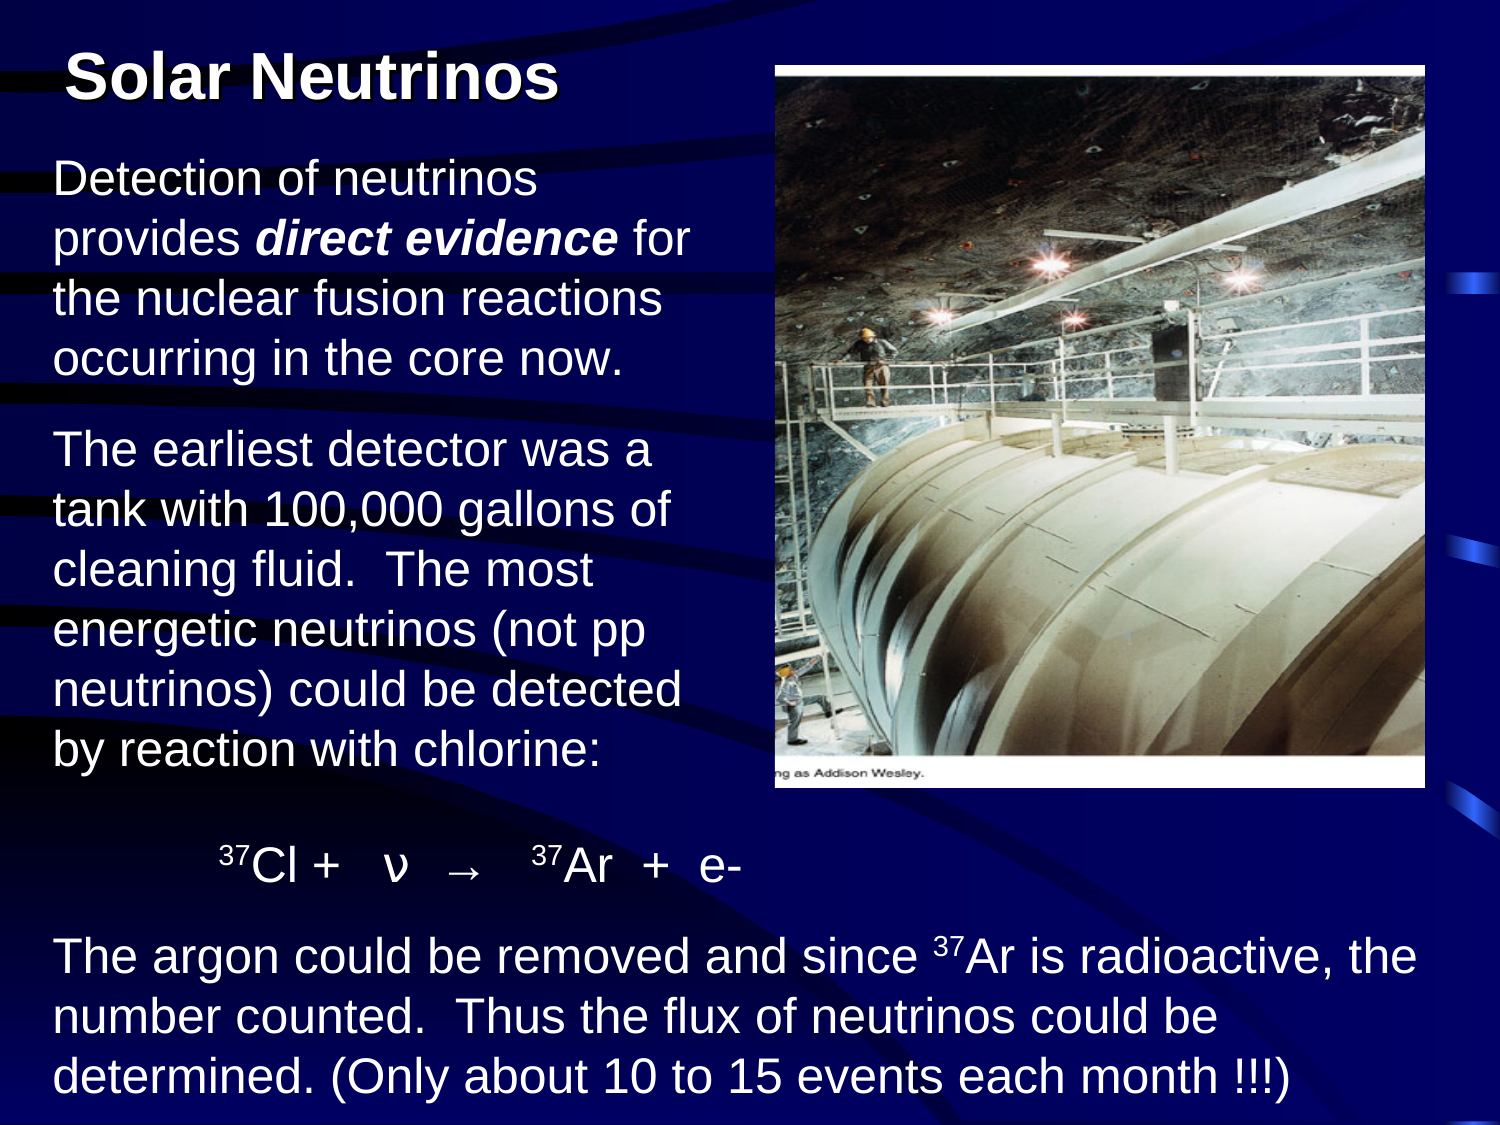

Solar Neutrinos
Detection of neutrinos provides direct evidence for the nuclear fusion reactions occurring in the core now.
The earliest detector was a tank with 100,000 gallons of cleaning fluid. The most energetic neutrinos (not pp neutrinos) could be detected by reaction with chlorine:
 	 37Cl + ν → 37Ar + e-
The argon could be removed and since 37Ar is radioactive, the number counted. Thus the flux of neutrinos could be determined. (Only about 10 to 15 events each month !!!)